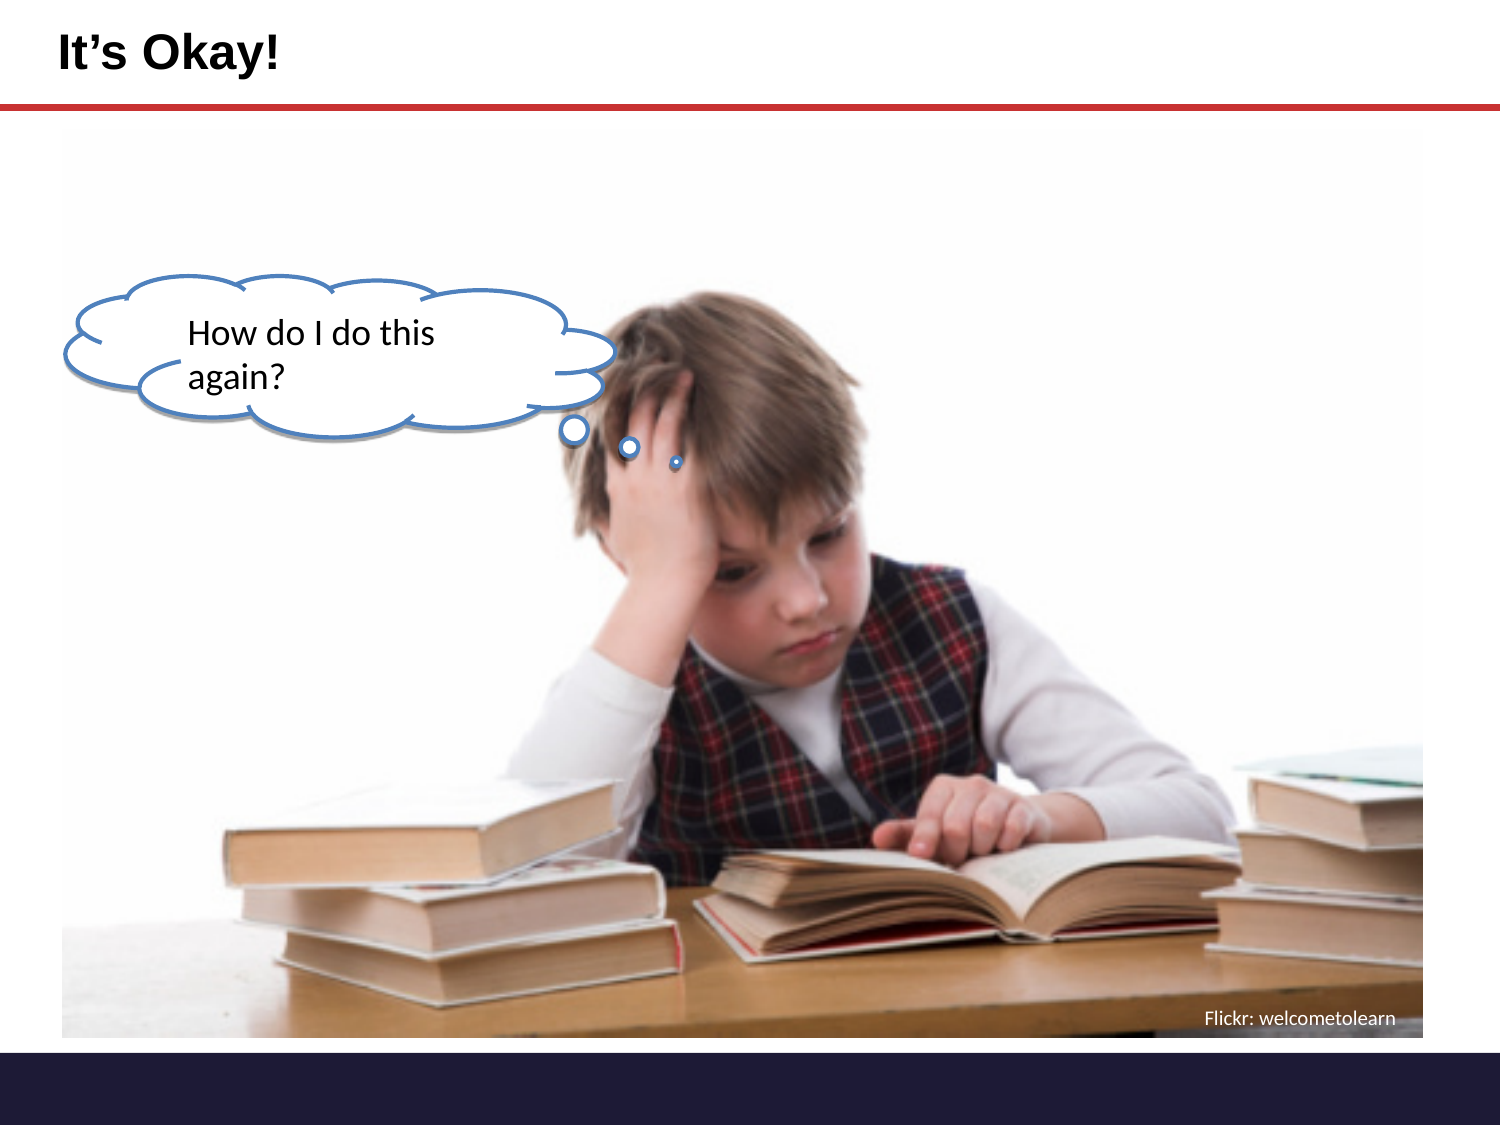

# It’s Okay!
How do I do this again?
Flickr: welcometolearn